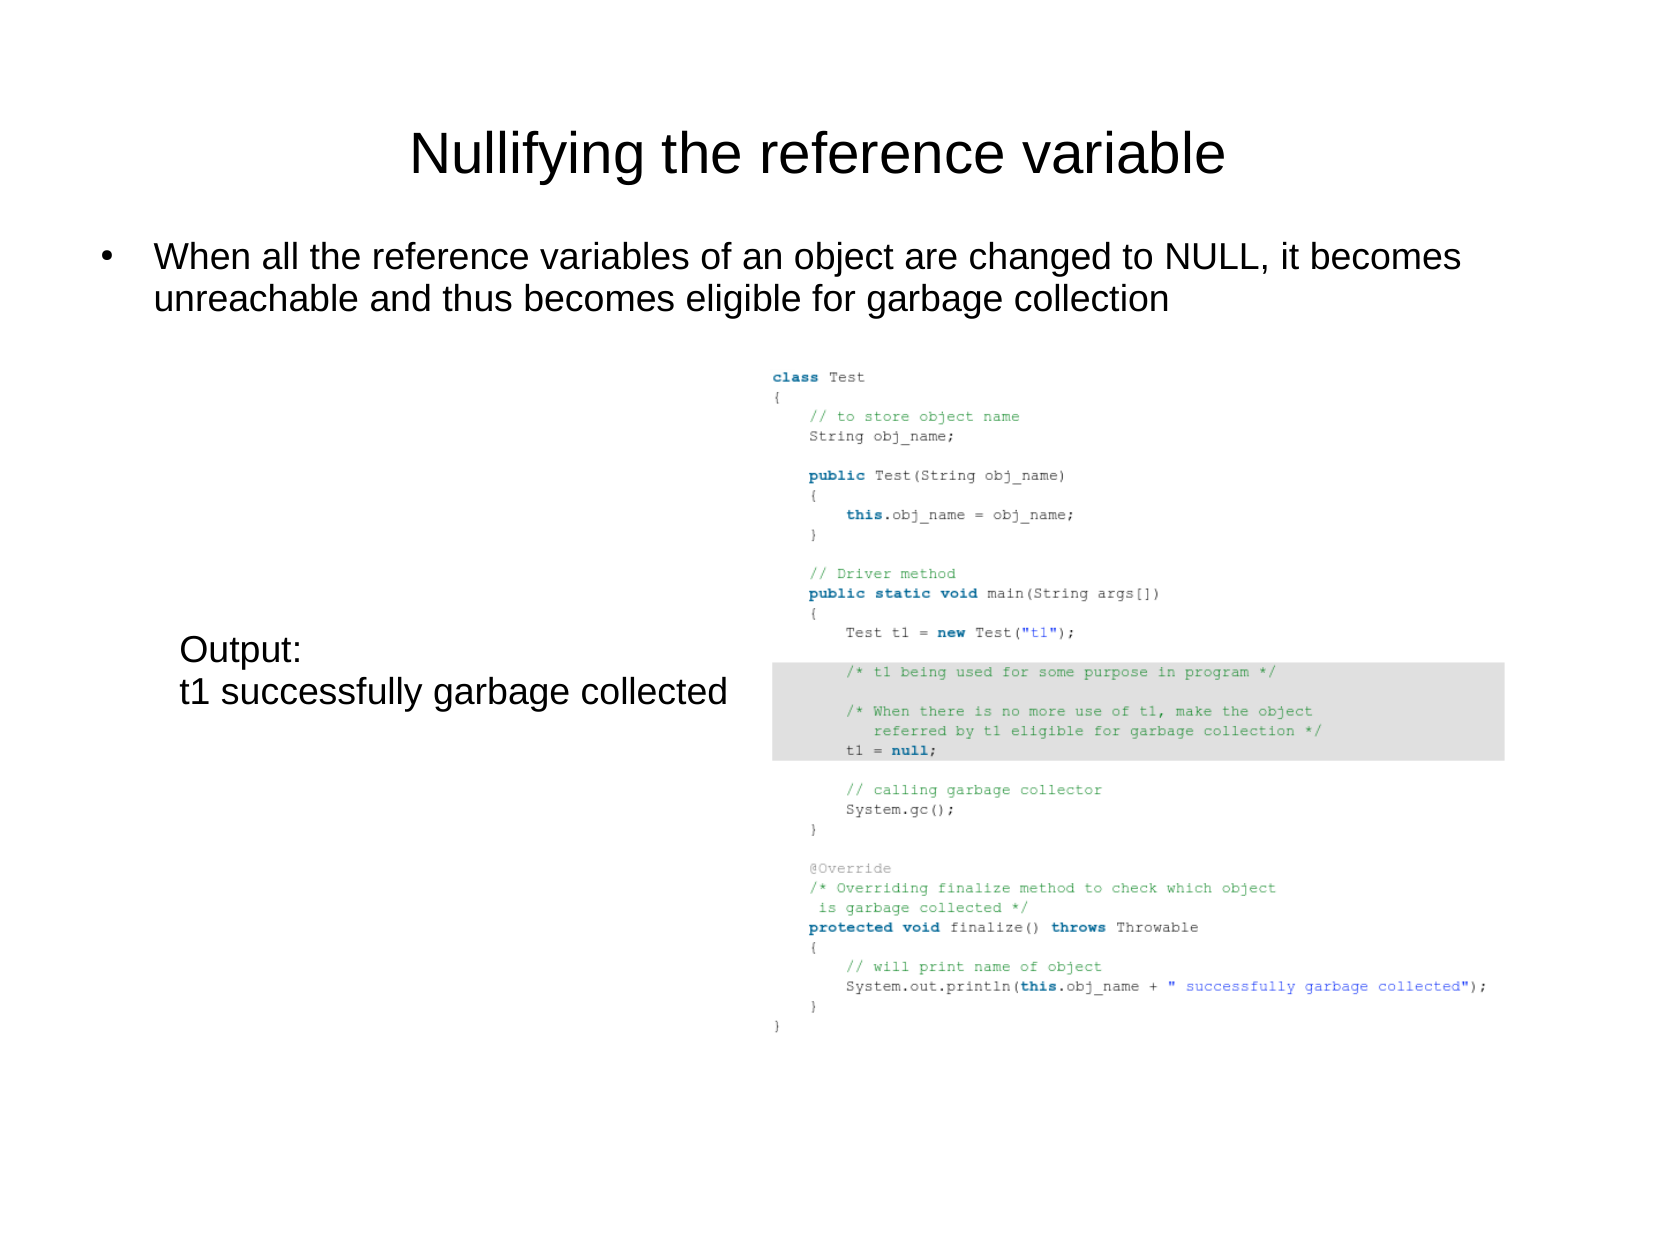

# Nullifying the reference variable
When all the reference variables of an object are changed to NULL, it becomes unreachable and thus becomes eligible for garbage collection
Output:
t1 successfully garbage collected